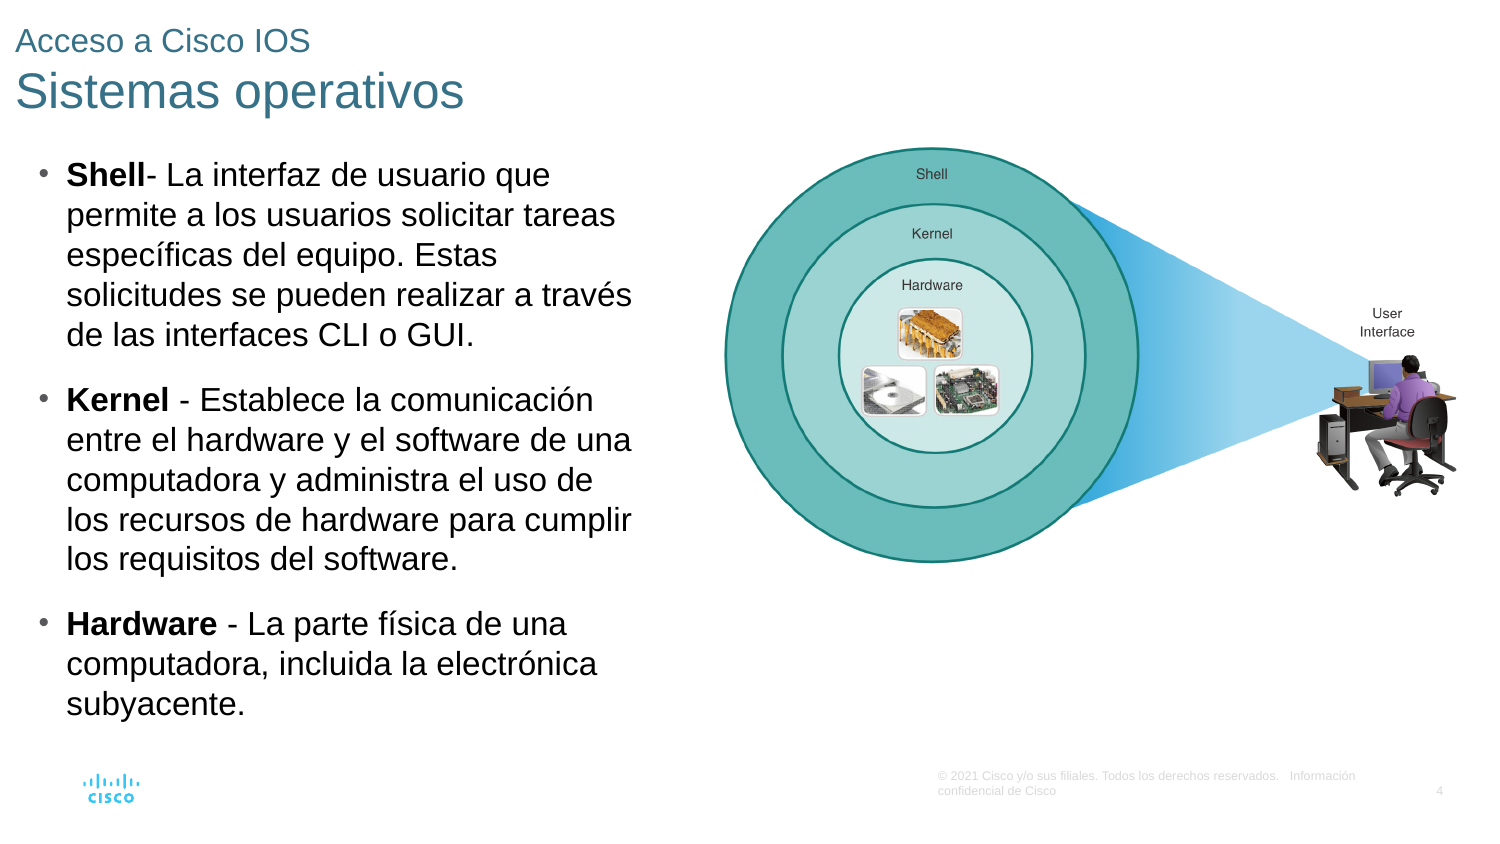

# Acceso a Cisco IOS Sistemas operativos
Shell- La interfaz de usuario que permite a los usuarios solicitar tareas específicas del equipo. Estas solicitudes se pueden realizar a través de las interfaces CLI o GUI.
Kernel - Establece la comunicación entre el hardware y el software de una computadora y administra el uso de los recursos de hardware para cumplir los requisitos del software.
Hardware - La parte física de una computadora, incluida la electrónica subyacente.